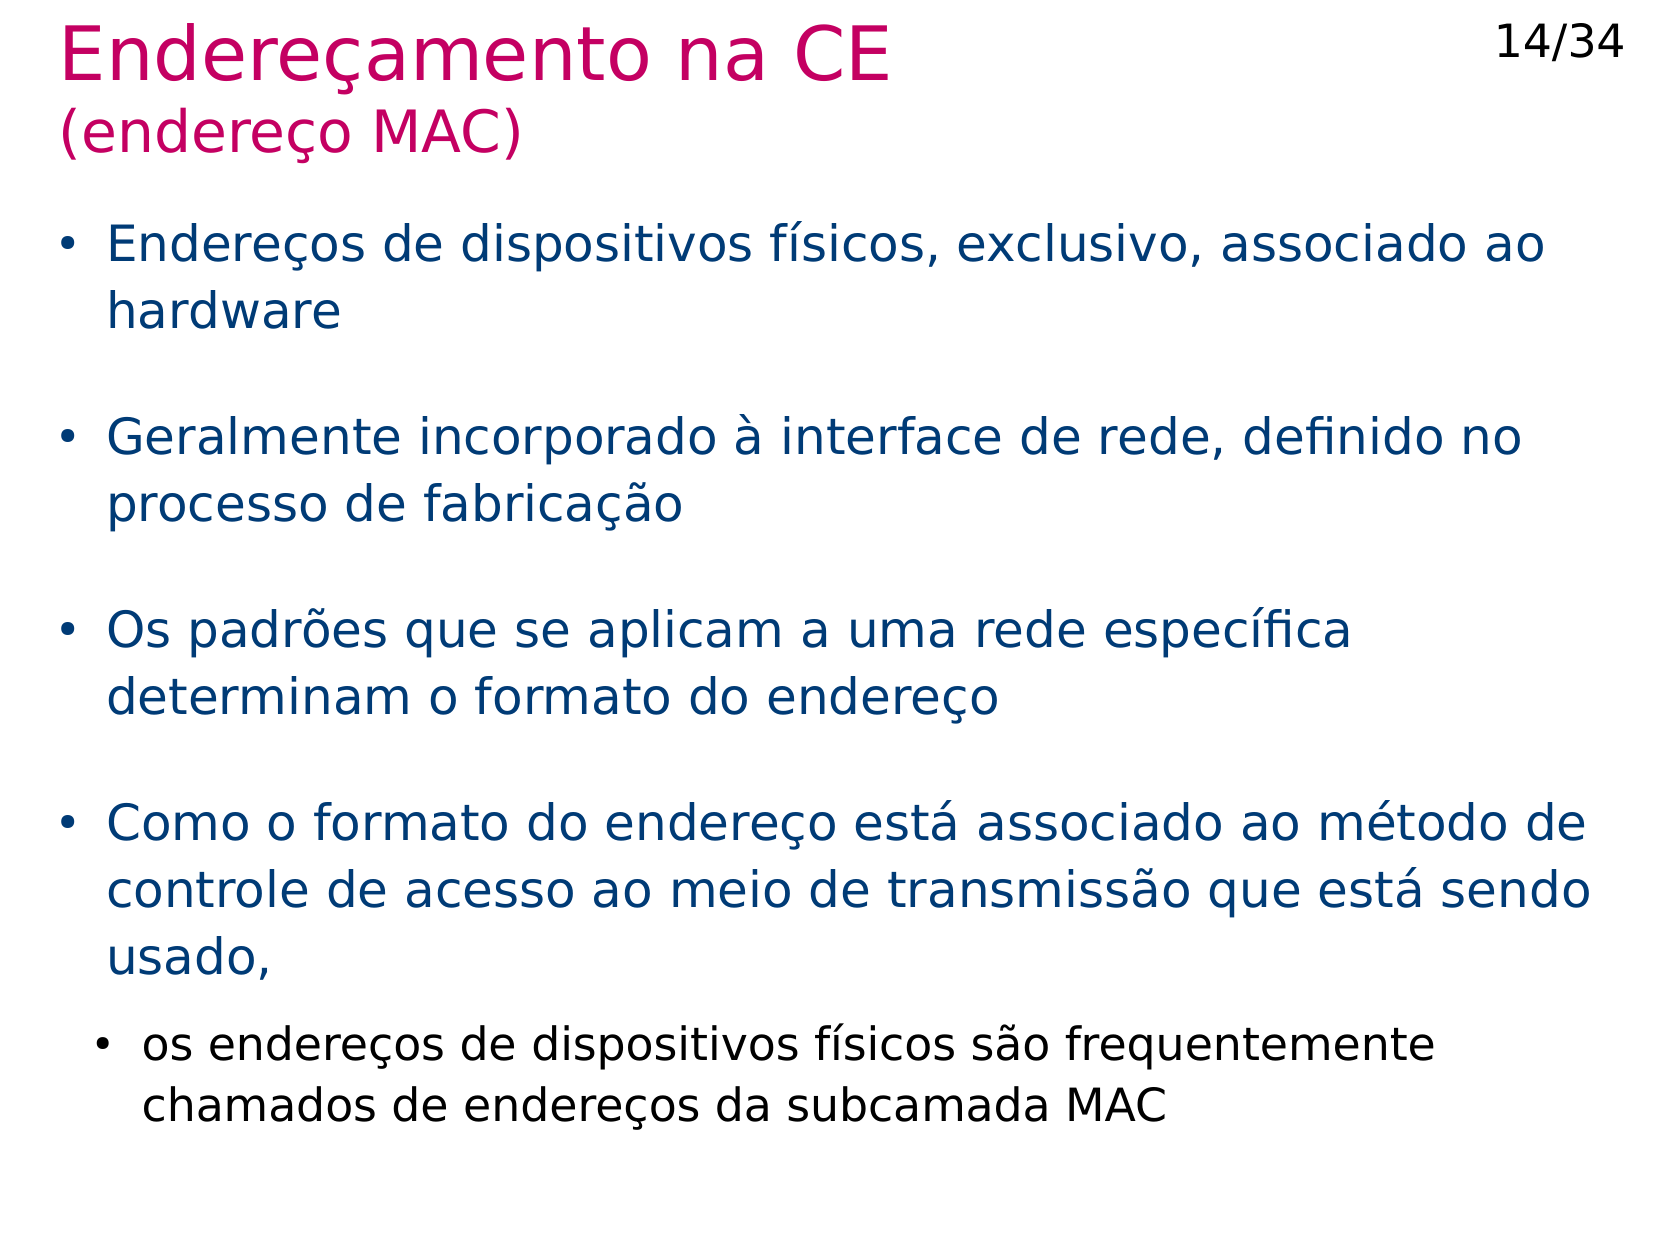

# Endereçamento na CE (endereço MAC)
14
Endereços de dispositivos físicos, exclusivo, associado ao hardware
Geralmente incorporado à interface de rede, definido no processo de fabricação
Os padrões que se aplicam a uma rede específica determinam o formato do endereço
Como o formato do endereço está associado ao método de controle de acesso ao meio de transmissão que está sendo usado,
os endereços de dispositivos físicos são frequentemente chamados de endereços da subcamada MAC